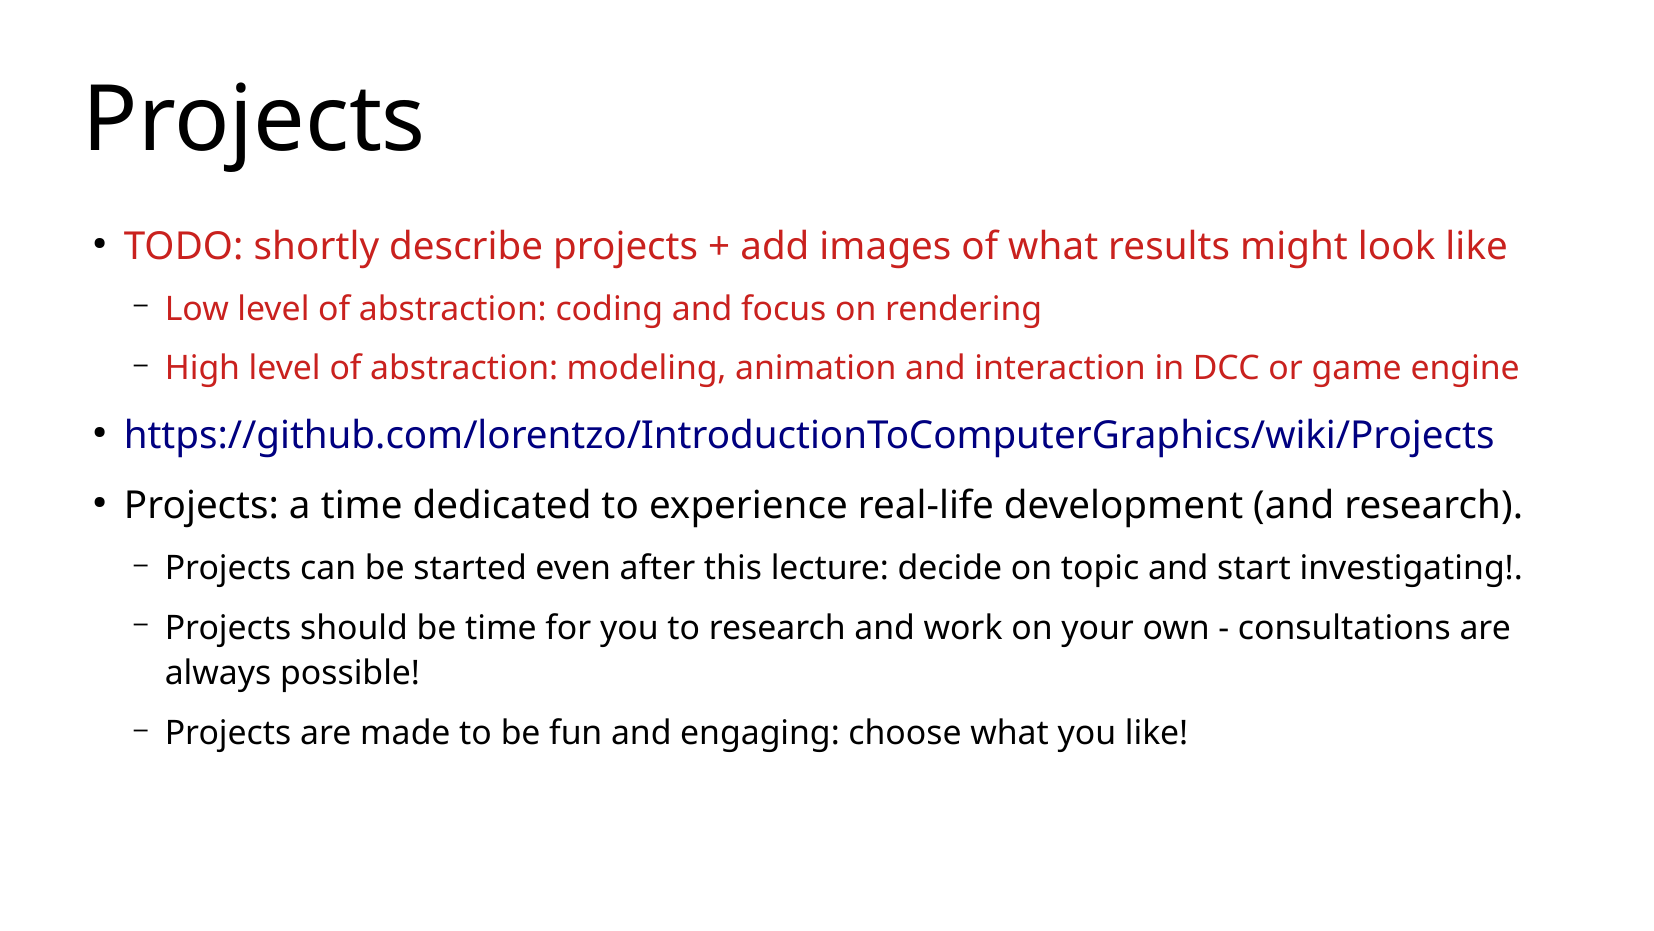

# Projects
TODO: shortly describe projects + add images of what results might look like
Low level of abstraction: coding and focus on rendering
High level of abstraction: modeling, animation and interaction in DCC or game engine
https://github.com/lorentzo/IntroductionToComputerGraphics/wiki/Projects
Projects: a time dedicated to experience real-life development (and research).
Projects can be started even after this lecture: decide on topic and start investigating!.
Projects should be time for you to research and work on your own - consultations are always possible!
Projects are made to be fun and engaging: choose what you like!